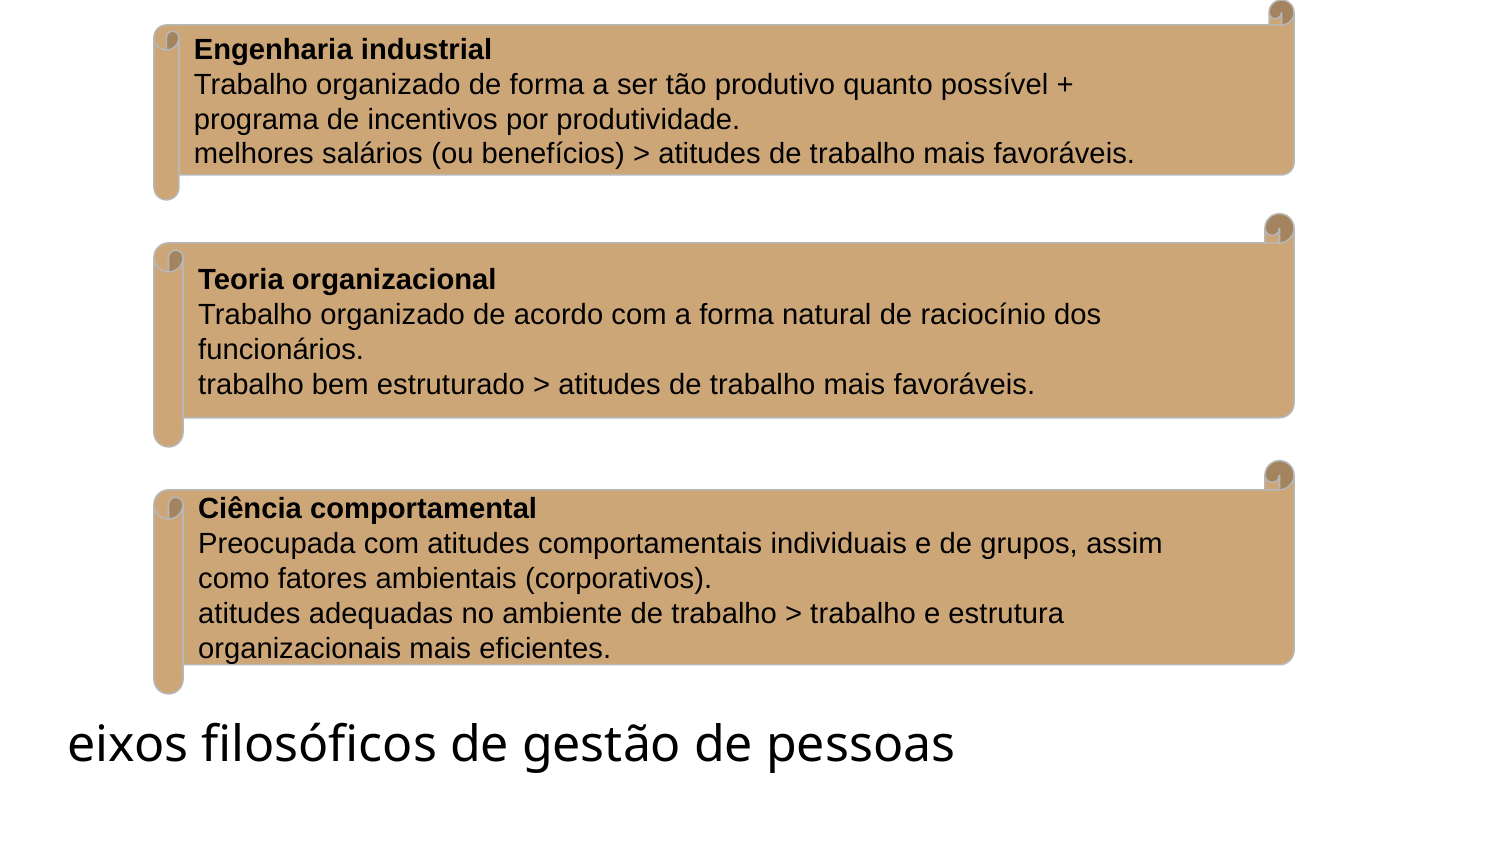

Engenharia industrial
Trabalho organizado de forma a ser tão produtivo quanto possível +
programa de incentivos por produtividade.
melhores salários (ou benefícios) > atitudes de trabalho mais favoráveis.
Teoria organizacional
Trabalho organizado de acordo com a forma natural de raciocínio dos
funcionários.
trabalho bem estruturado > atitudes de trabalho mais favoráveis.
Ciência comportamental
Preocupada com atitudes comportamentais individuais e de grupos, assim
como fatores ambientais (corporativos).
atitudes adequadas no ambiente de trabalho > trabalho e estrutura
organizacionais mais eficientes.
# eixos filosóficos de gestão de pessoas